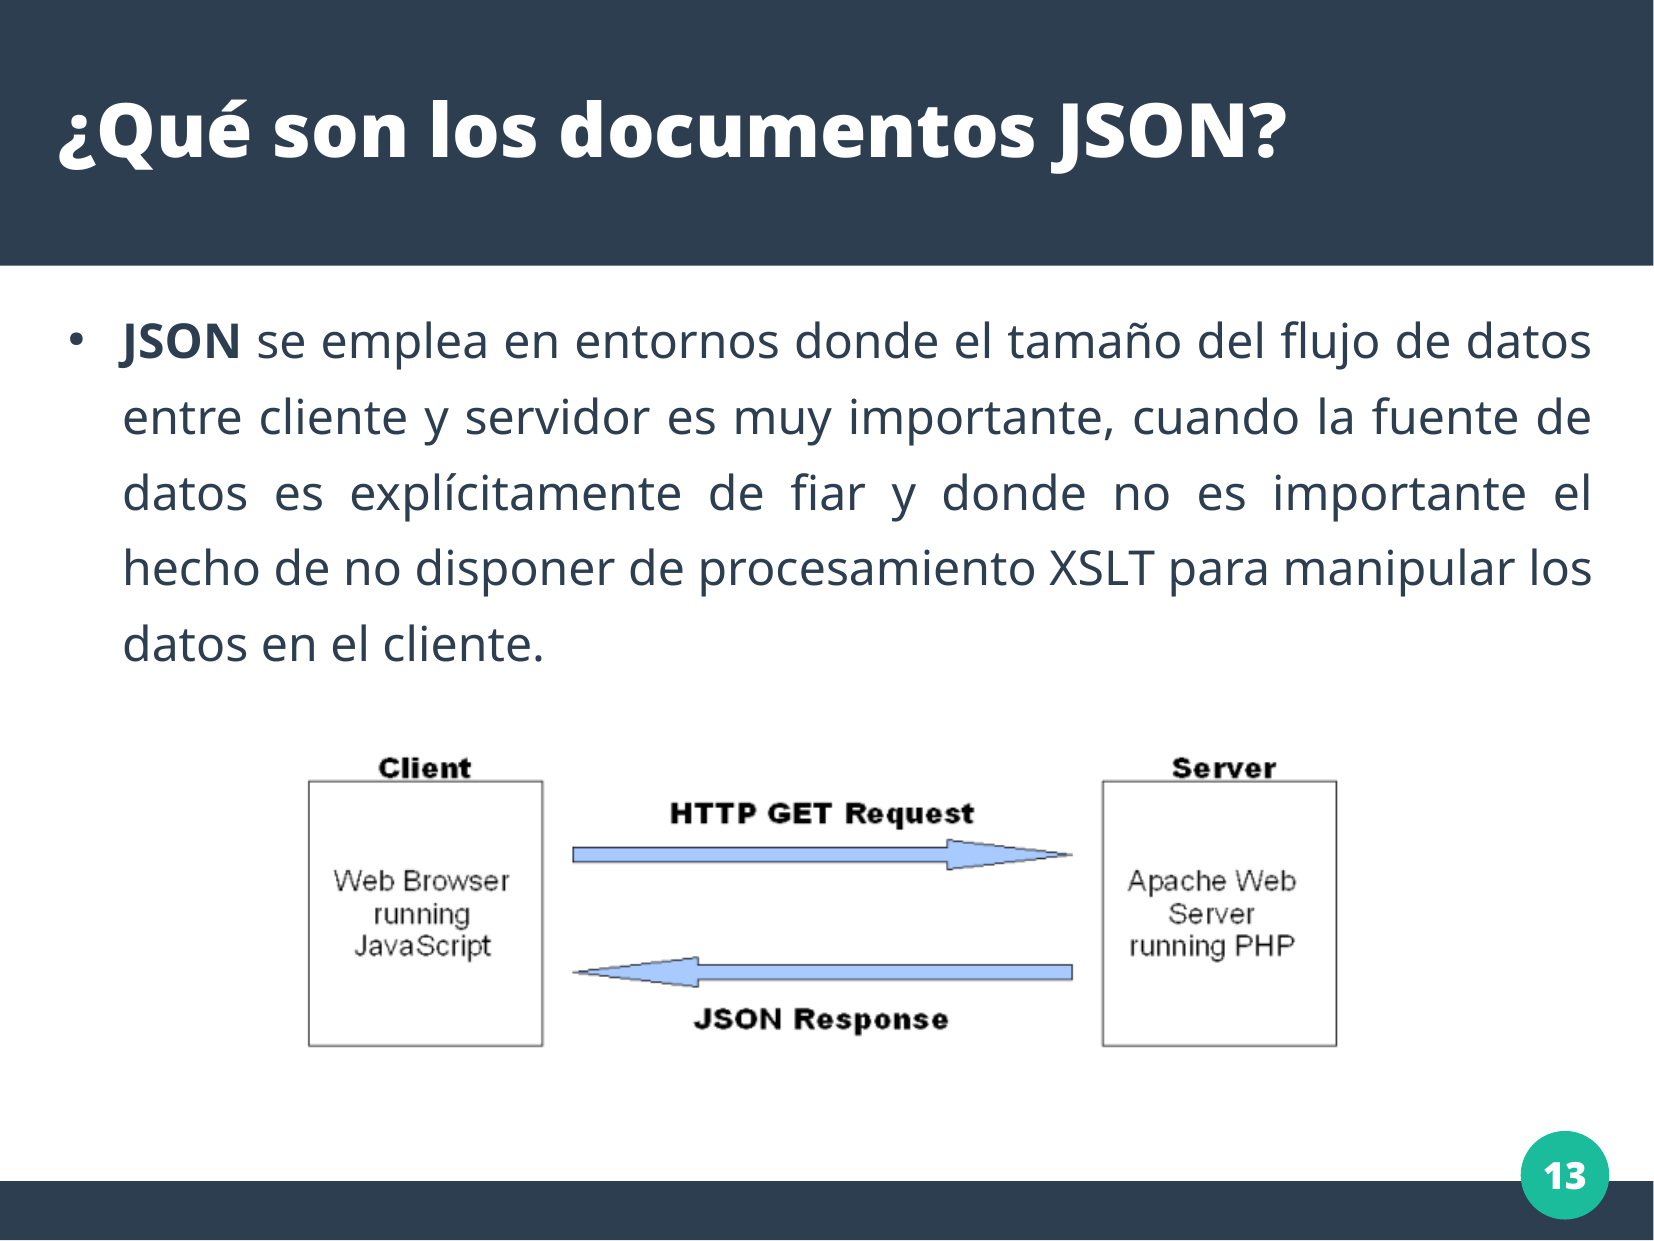

# ¿Qué son los documentos JSON?
JSON se emplea en entornos donde el tamaño del flujo de datos entre cliente y servidor es muy importante, cuando la fuente de datos es explícitamente de fiar y donde no es importante el hecho de no disponer de procesamiento XSLT para manipular los datos en el cliente.
13